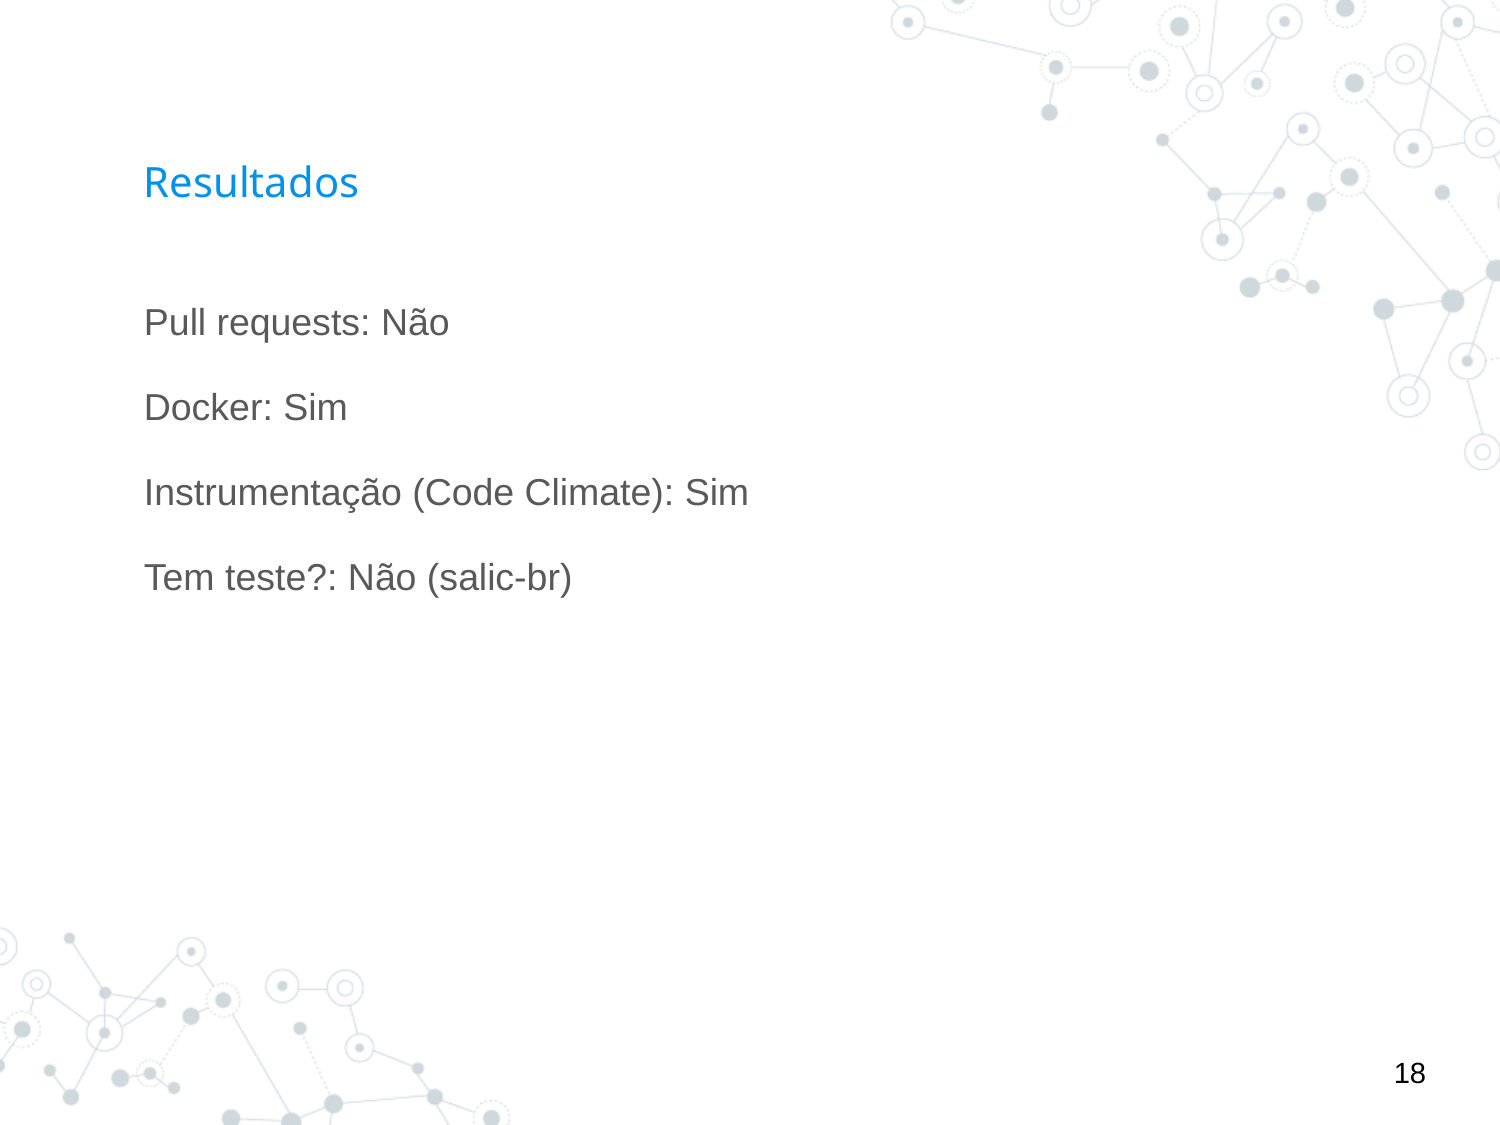

# Resultados
Pull requests: Não
Docker: Sim
Instrumentação (Code Climate): Sim
Tem teste?: Não (salic-br)